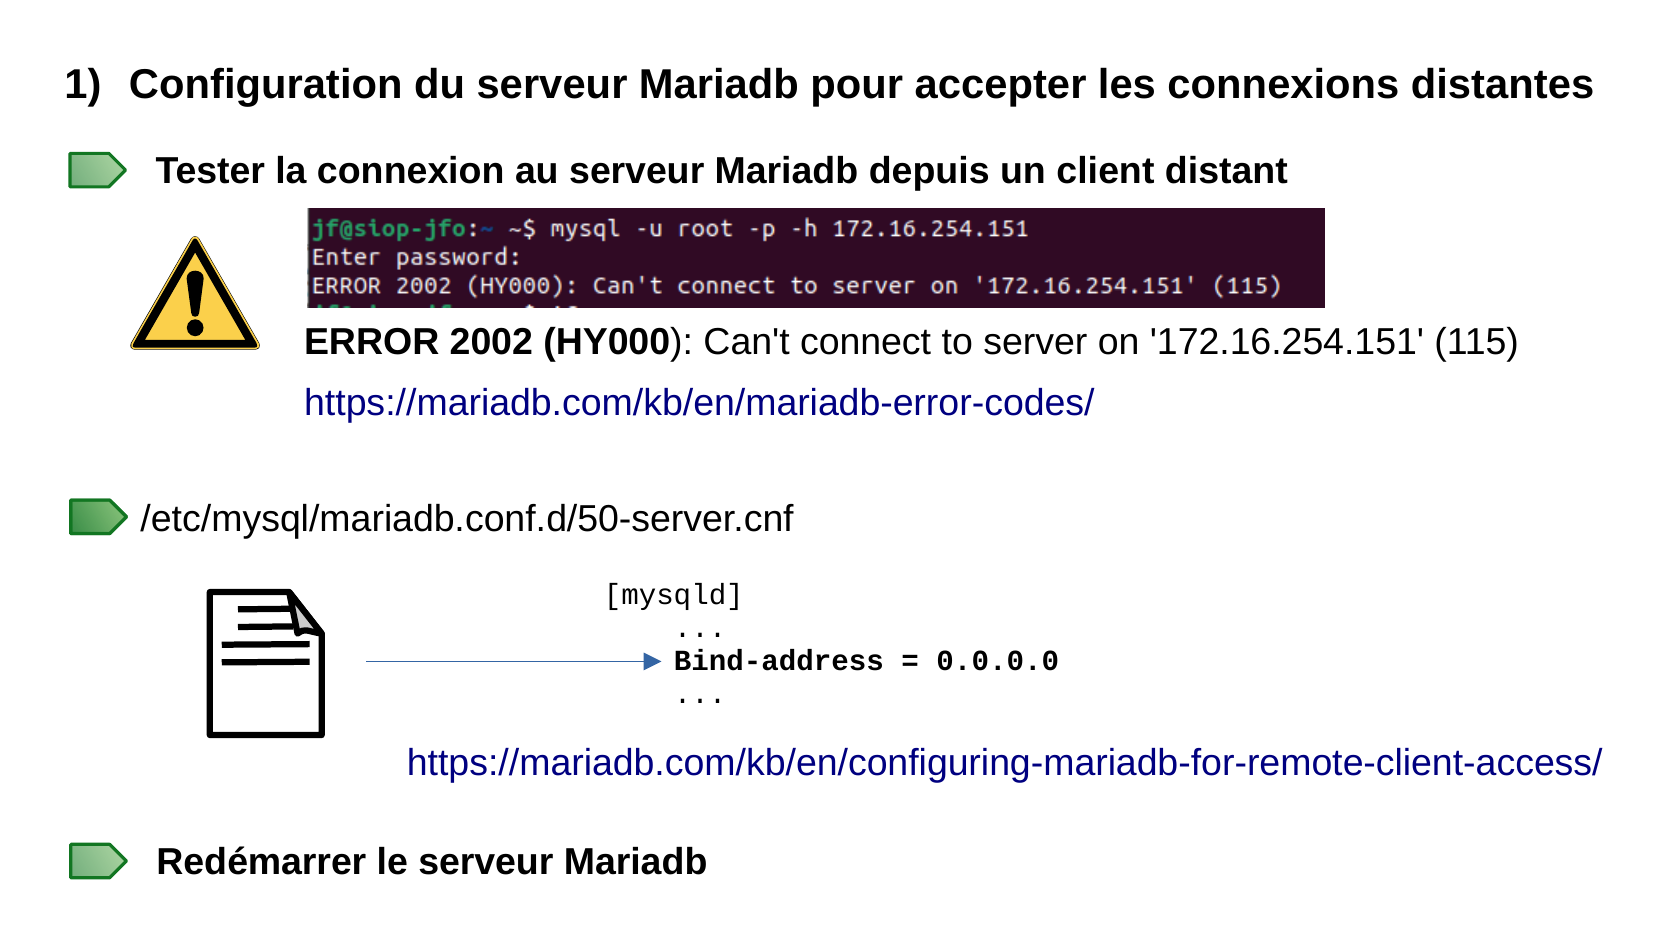

# Configuration du serveur Mariadb pour accepter les connexions distantes
Tester la connexion au serveur Mariadb depuis un client distant
ERROR 2002 (HY000): Can't connect to server on '172.16.254.151' (115)
https://mariadb.com/kb/en/mariadb-error-codes/
/etc/mysql/mariadb.conf.d/50-server.cnf
[mysqld]
 ...
 Bind-address = 0.0.0.0
 ...
https://mariadb.com/kb/en/configuring-mariadb-for-remote-client-access/
Redémarrer le serveur Mariadb